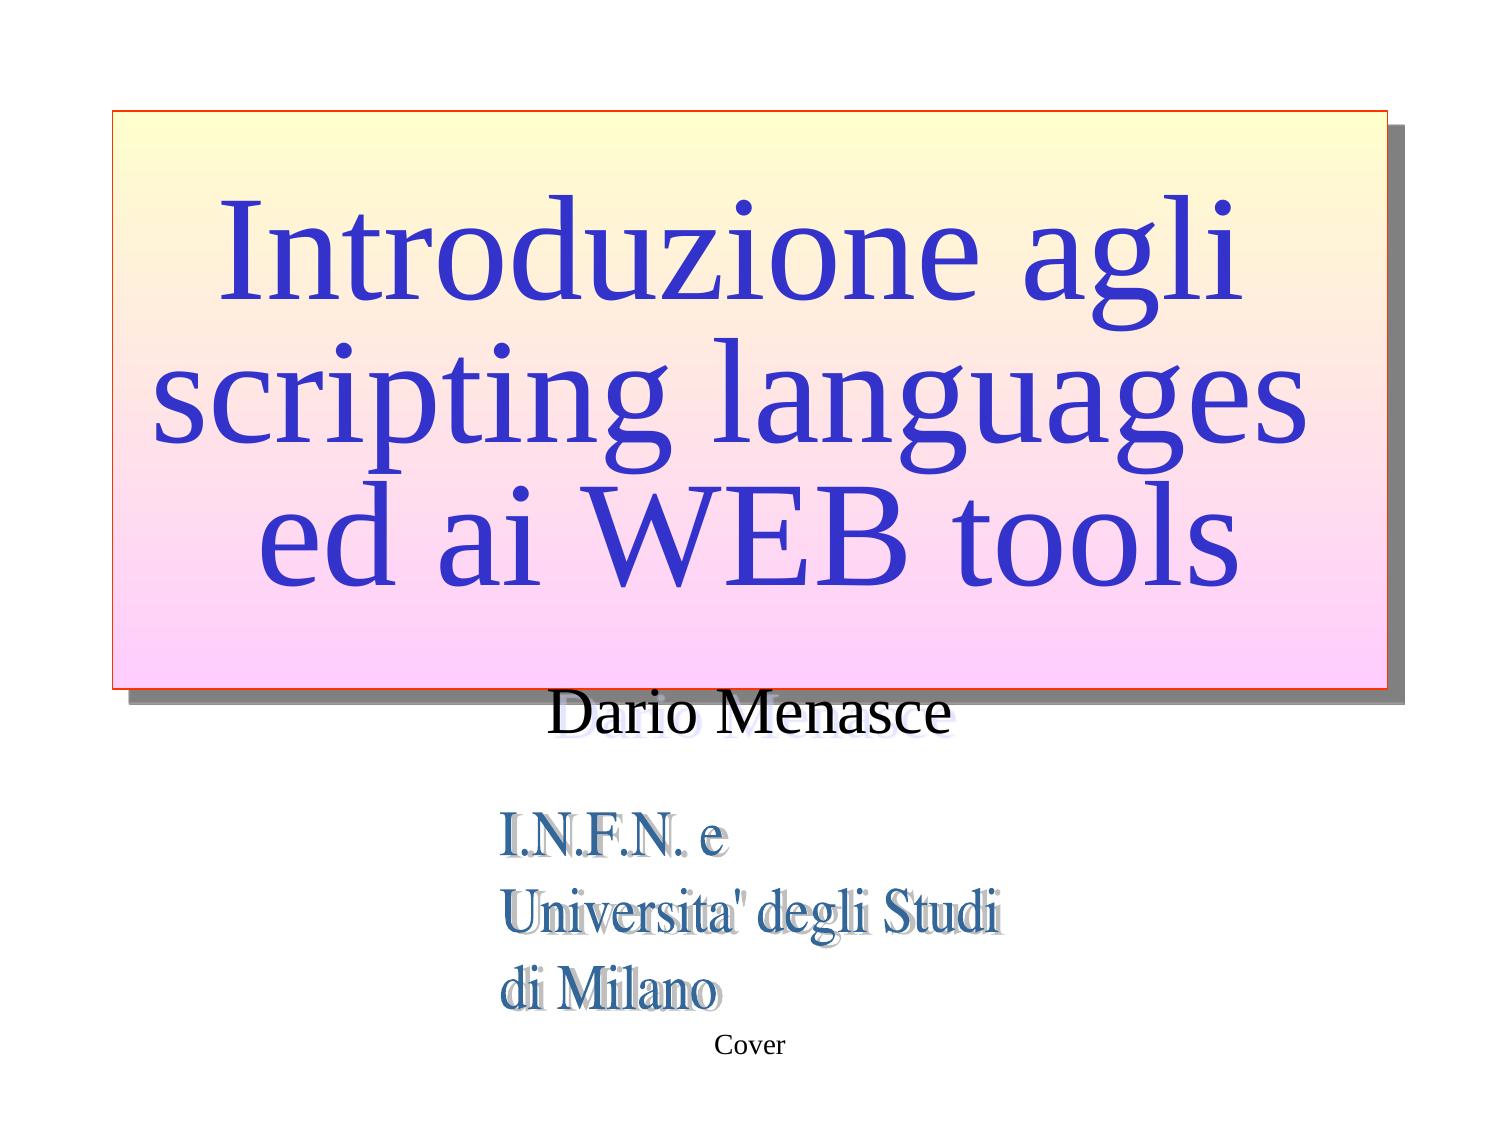

# Introduzione agli scripting languages ed ai WEB tools
Dario Menasce
Cover